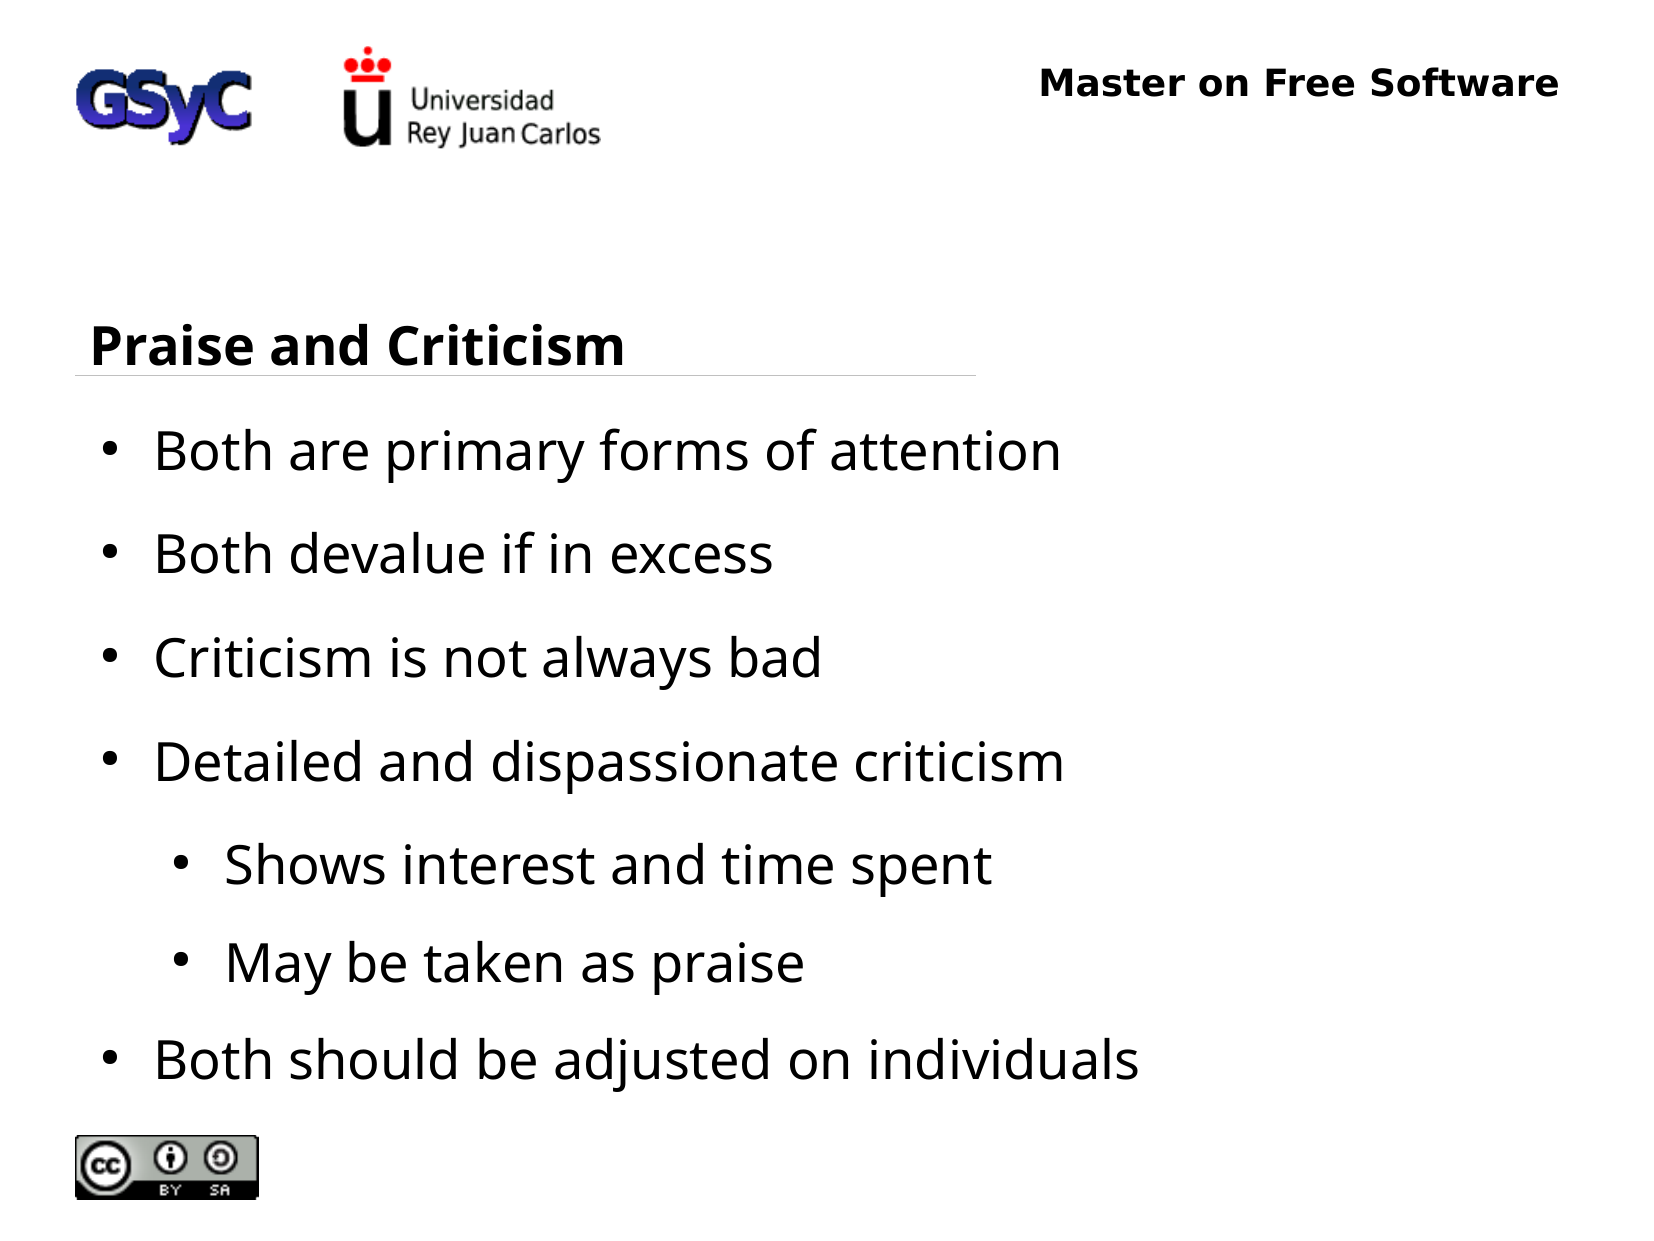

Praise and Criticism
# Both are primary forms of attention
Both devalue if in excess
Criticism is not always bad
Detailed and dispassionate criticism
Shows interest and time spent
May be taken as praise
Both should be adjusted on individuals